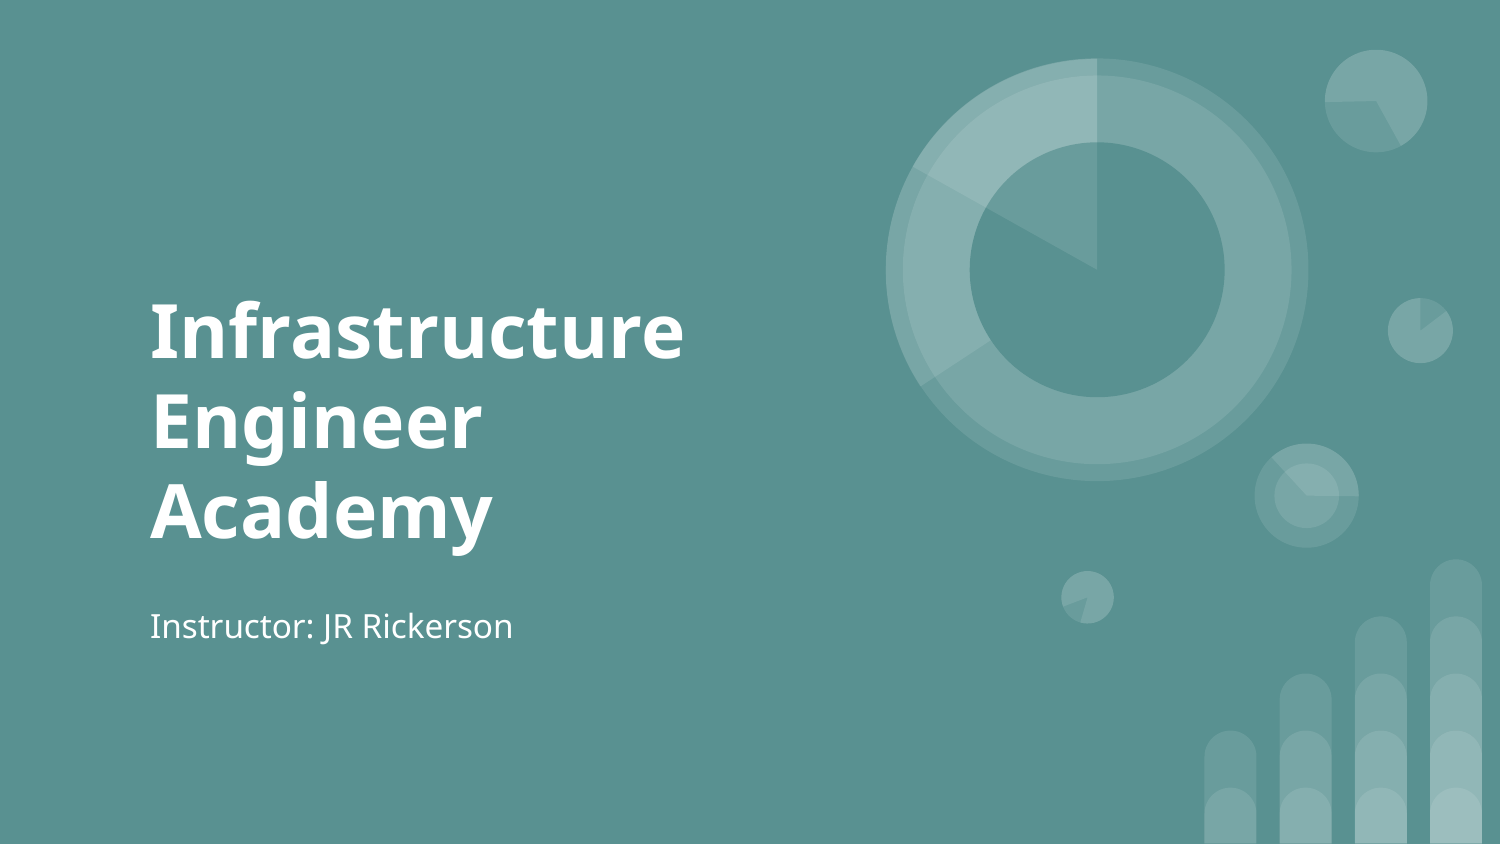

# Infrastructure Engineer Academy
Instructor: JR Rickerson